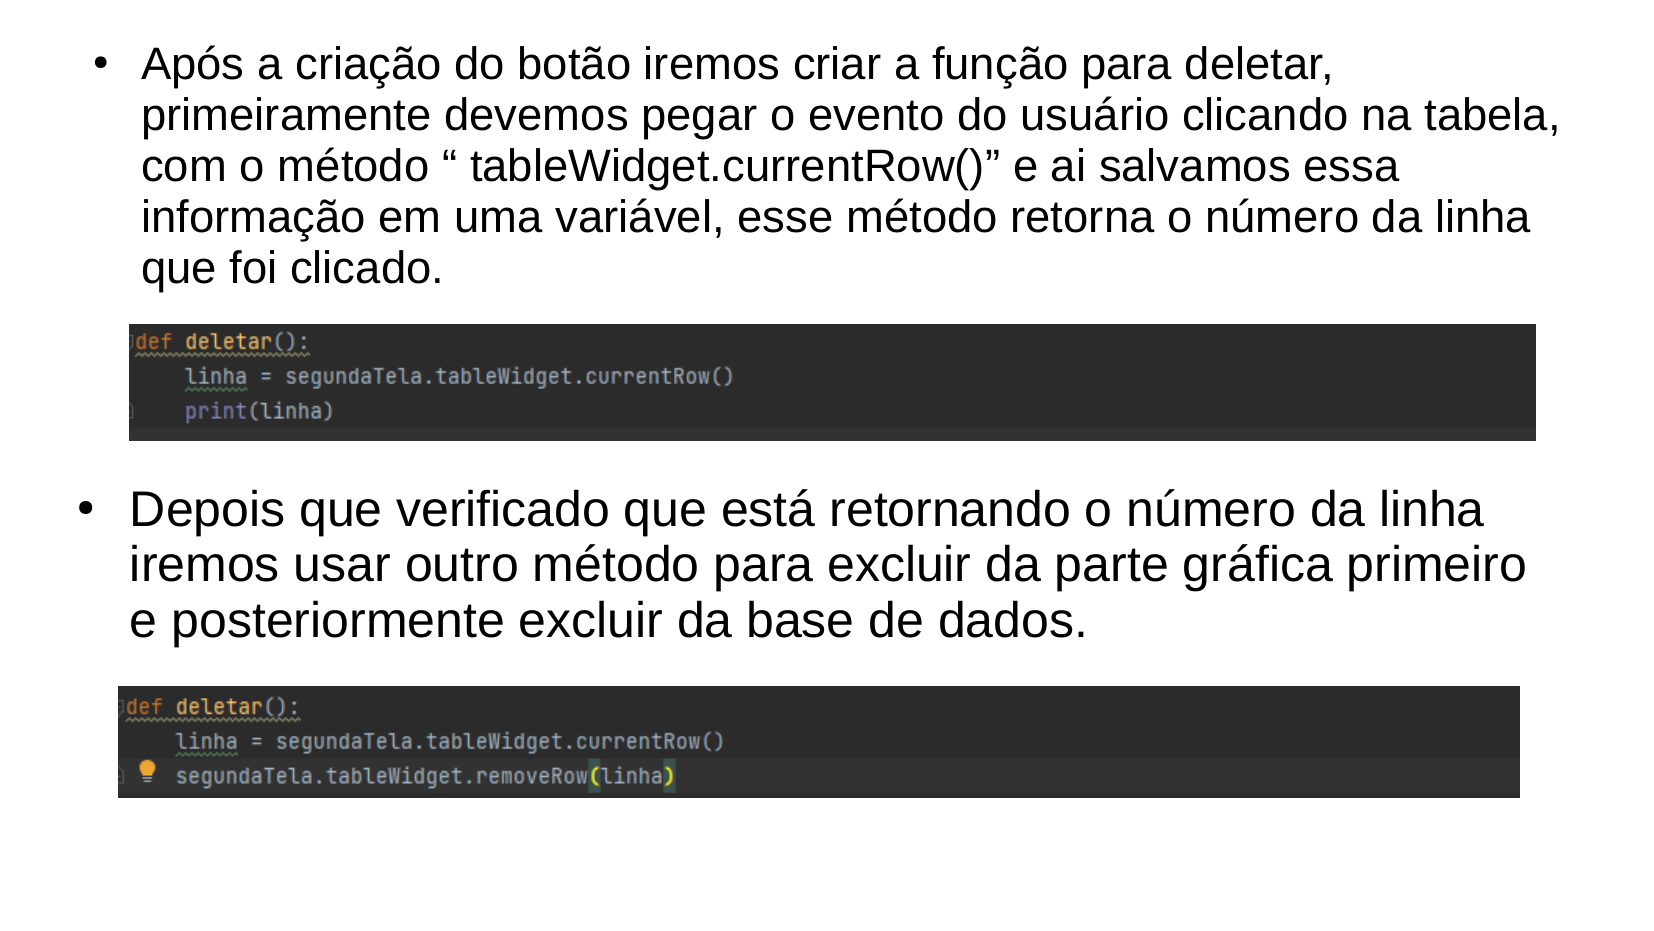

# Após a criação do botão iremos criar a função para deletar, primeiramente devemos pegar o evento do usuário clicando na tabela, com o método “ tableWidget.currentRow()” e ai salvamos essa informação em uma variável, esse método retorna o número da linha que foi clicado.
Depois que verificado que está retornando o número da linha iremos usar outro método para excluir da parte gráfica primeiro e posteriormente excluir da base de dados.